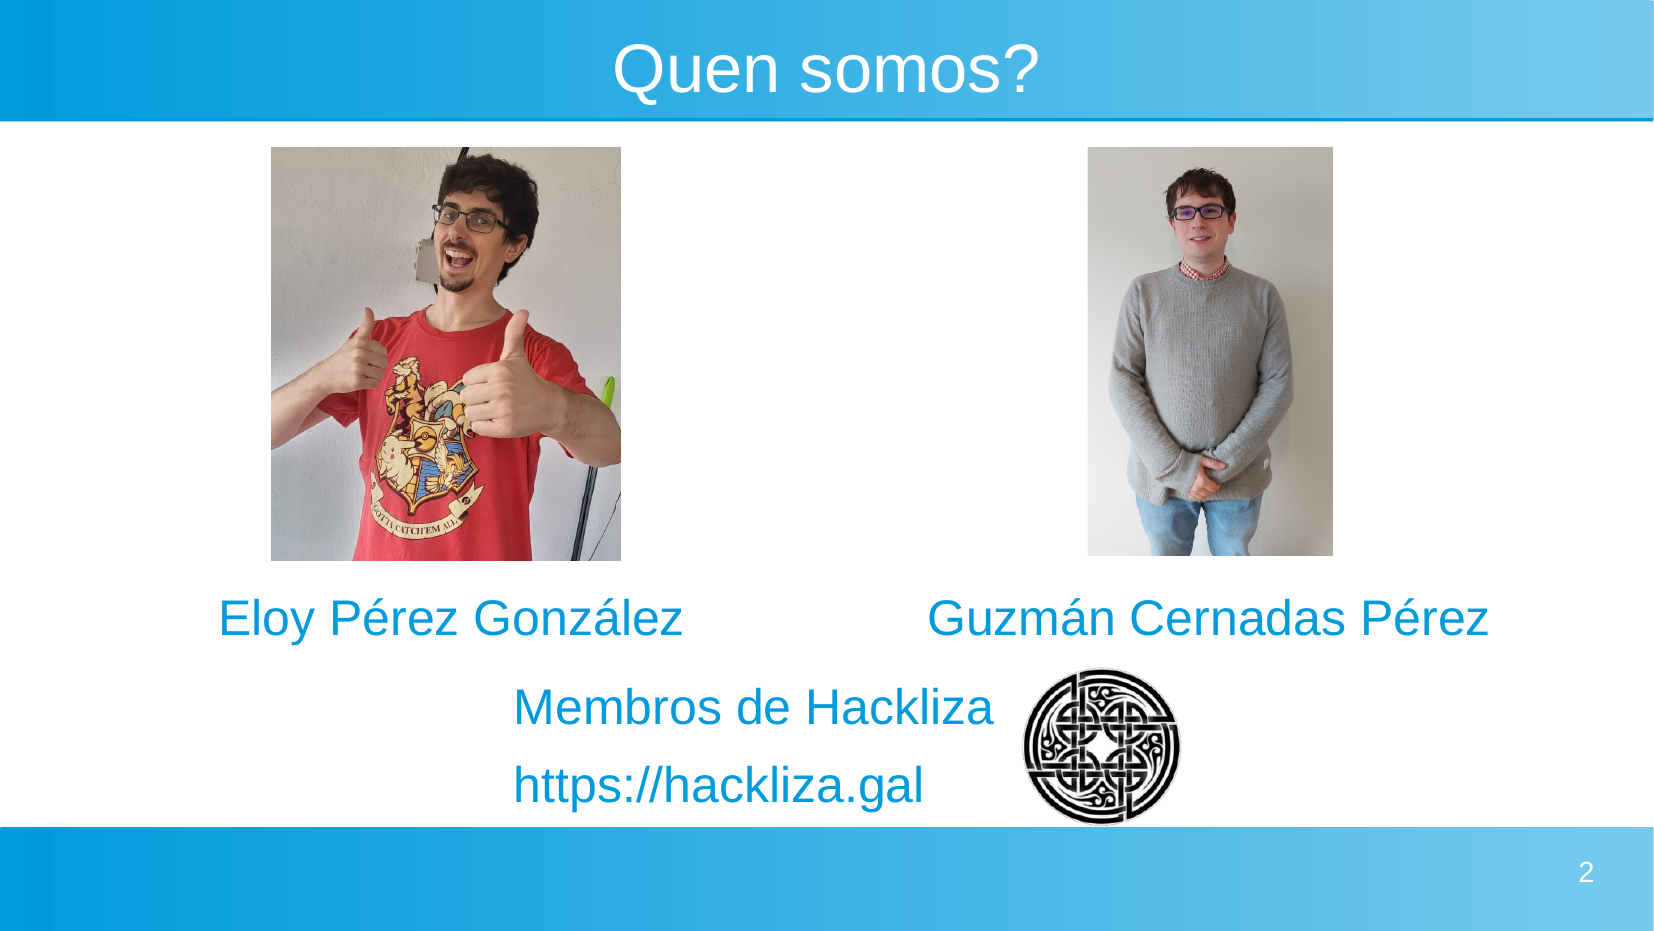

# Quen somos?
Eloy Pérez González
Guzmán Cernadas Pérez
Membros de Hackliza
https://hackliza.gal
2